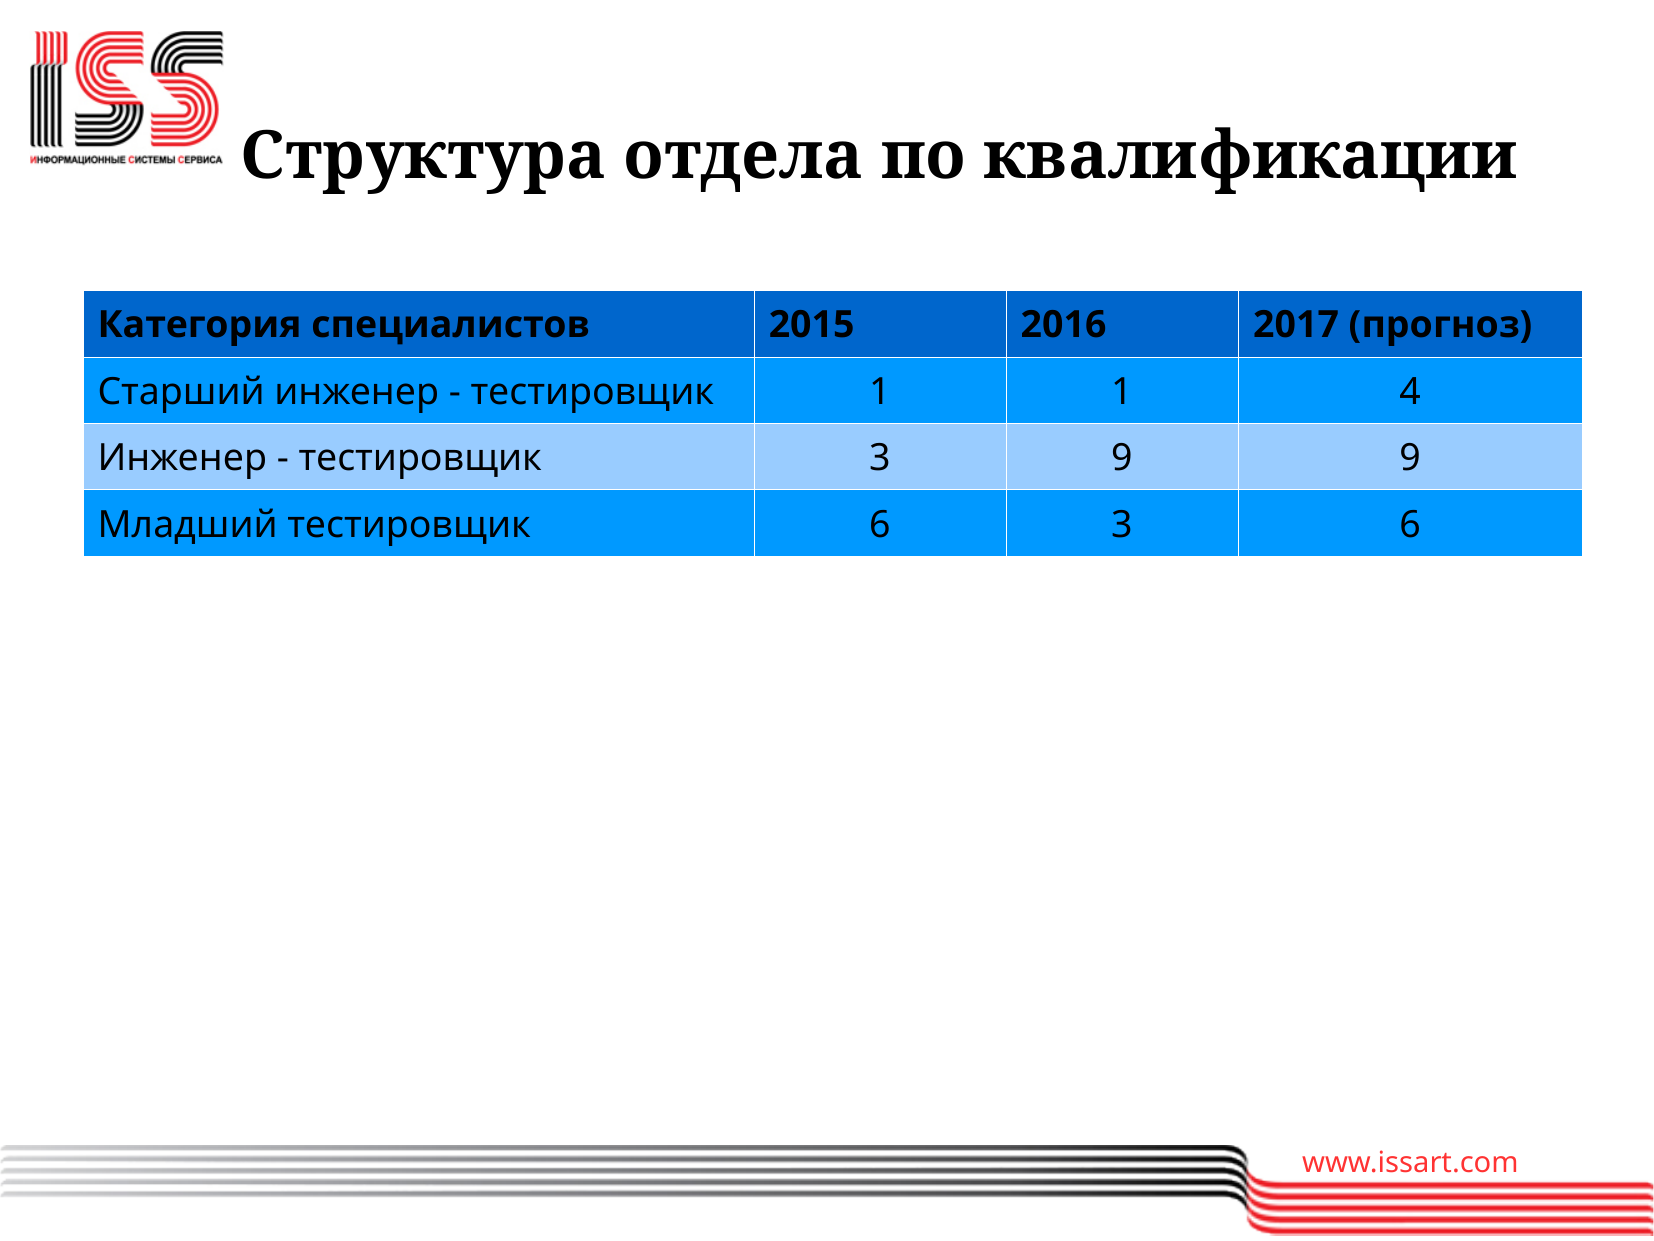

# Структура отдела по квалификации
| Категория специалистов | 2015 | 2016 | 2017 (прогноз) |
| --- | --- | --- | --- |
| Старший инженер - тестировщик | 1 | 1 | 4 |
| Инженер - тестировщик | 3 | 9 | 9 |
| Младший тестировщик | 6 | 3 | 6 |
www.issart.com